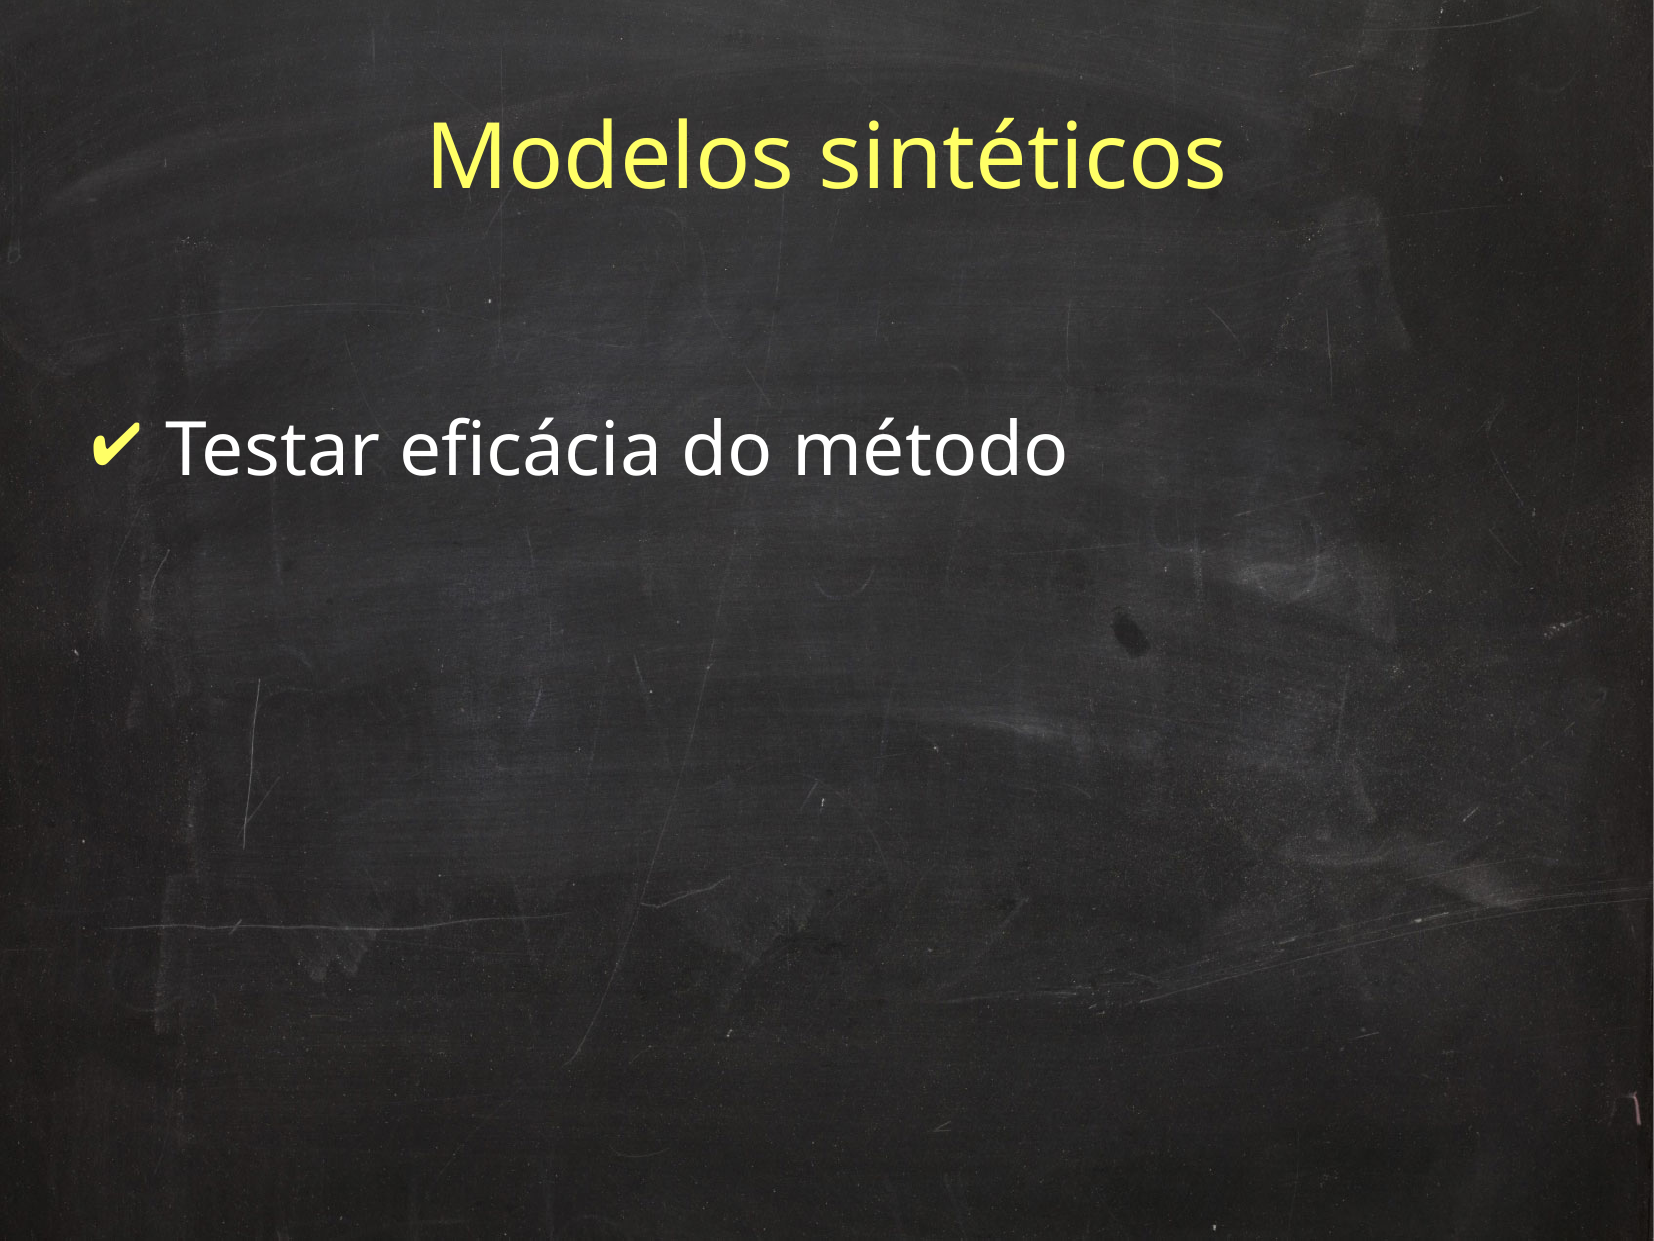

# Modelos sintéticos
 Testar eficácia do método